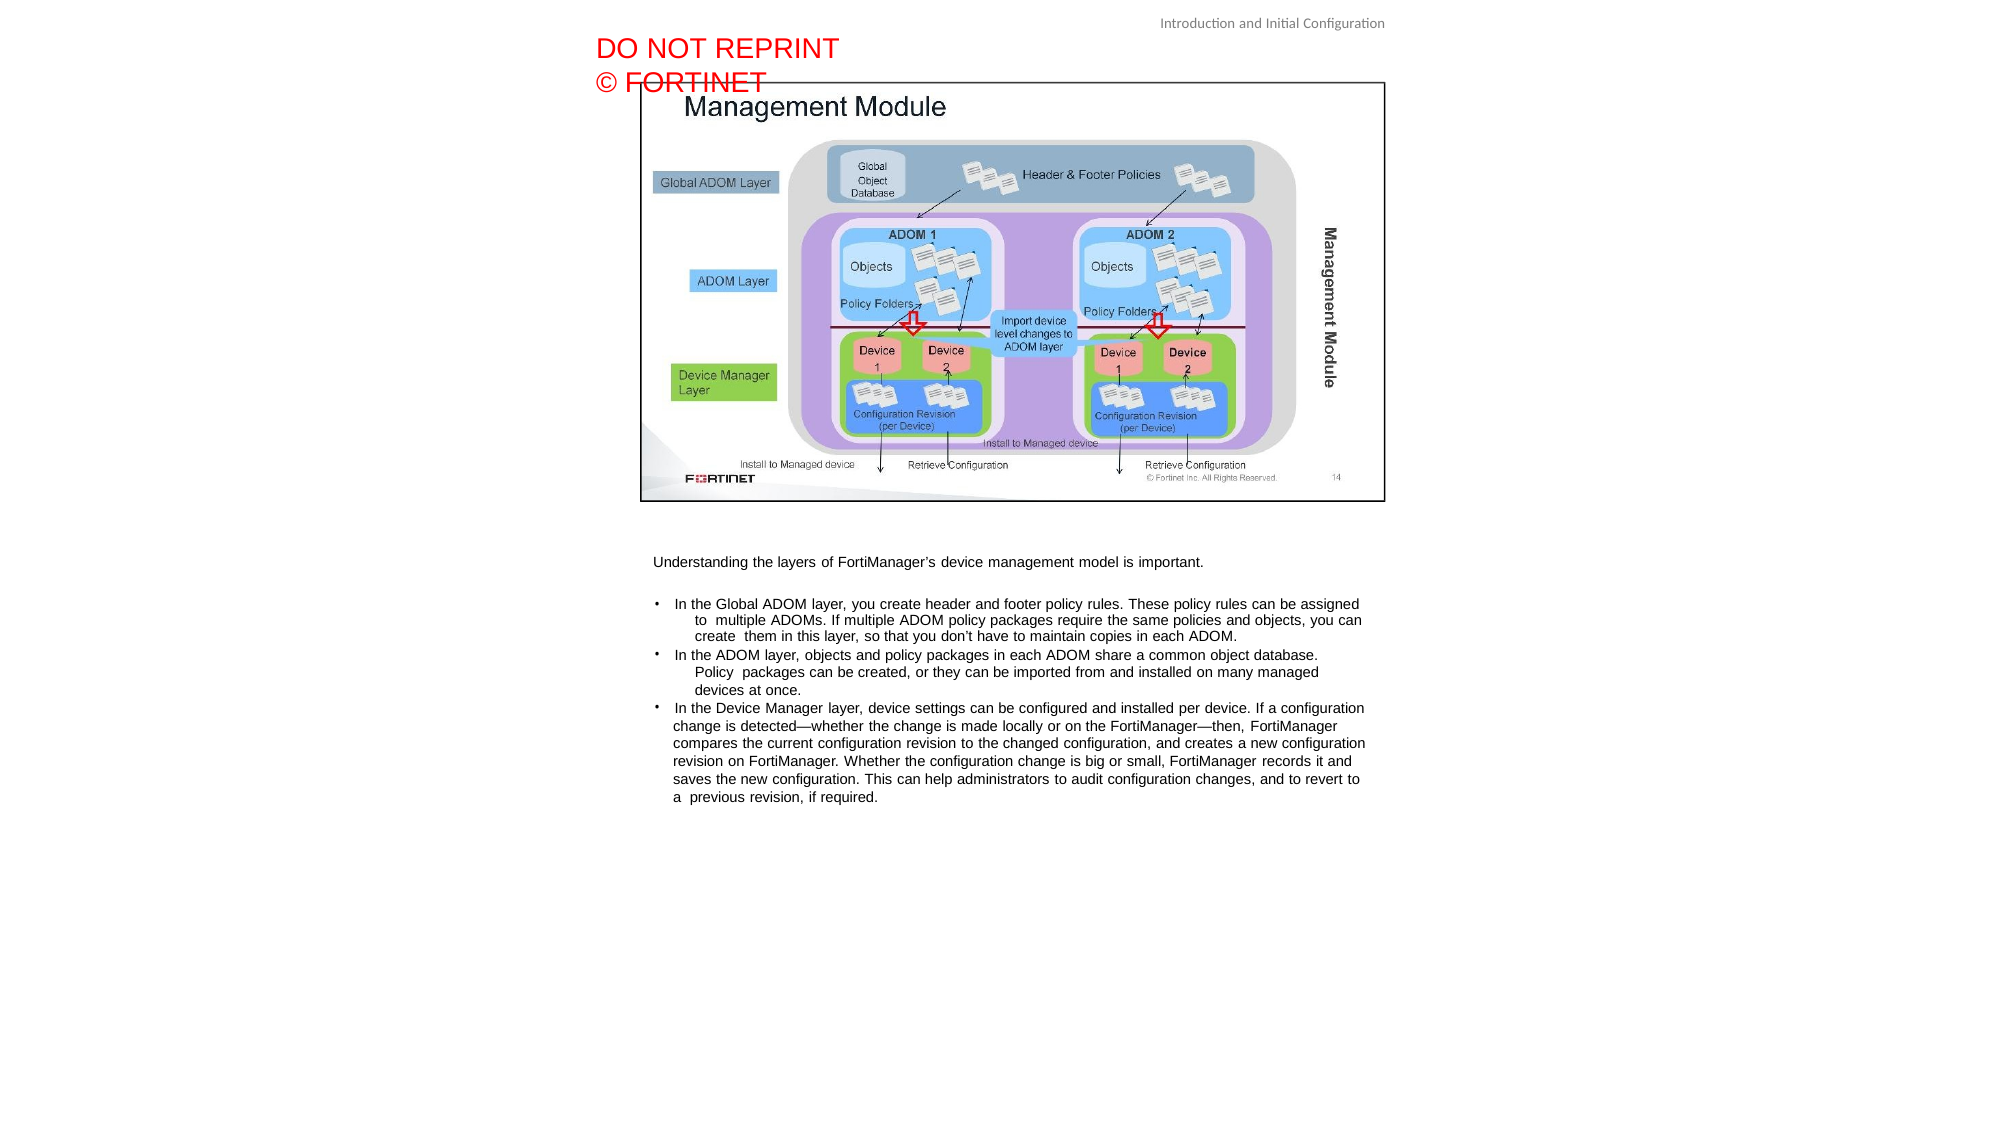

Introduction and Initial Configuration
DO NOT REPRINT
© FORTINET
Understanding the layers of FortiManager’s device management model is important.
In the Global ADOM layer, you create header and footer policy rules. These policy rules can be assigned to multiple ADOMs. If multiple ADOM policy packages require the same policies and objects, you can create them in this layer, so that you don’t have to maintain copies in each ADOM.
In the ADOM layer, objects and policy packages in each ADOM share a common object database. Policy packages can be created, or they can be imported from and installed on many managed devices at once.
In the Device Manager layer, device settings can be configured and installed per device. If a configuration
change is detected—whether the change is made locally or on the FortiManager—then, FortiManager compares the current configuration revision to the changed configuration, and creates a new configuration revision on FortiManager. Whether the configuration change is big or small, FortiManager records it and saves the new configuration. This can help administrators to audit configuration changes, and to revert to a previous revision, if required.
FortiManager 6.2 Study Guide
1